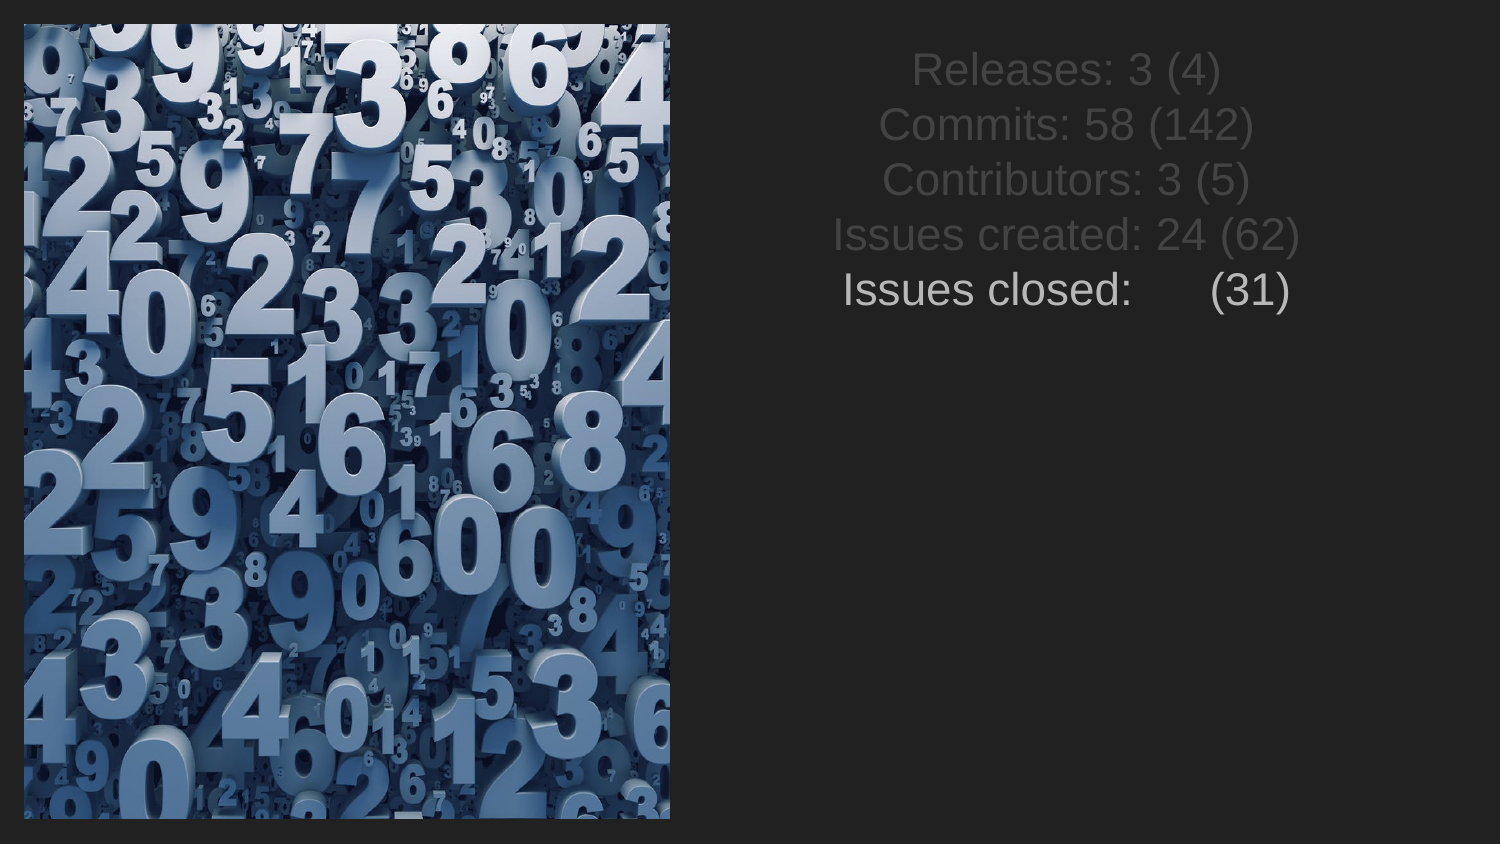

Releases: 3 (4)
Commits: 58 (142)
Contributors: 3 (5)
Issues created: 24 (62)
Issues closed: 23 (31)